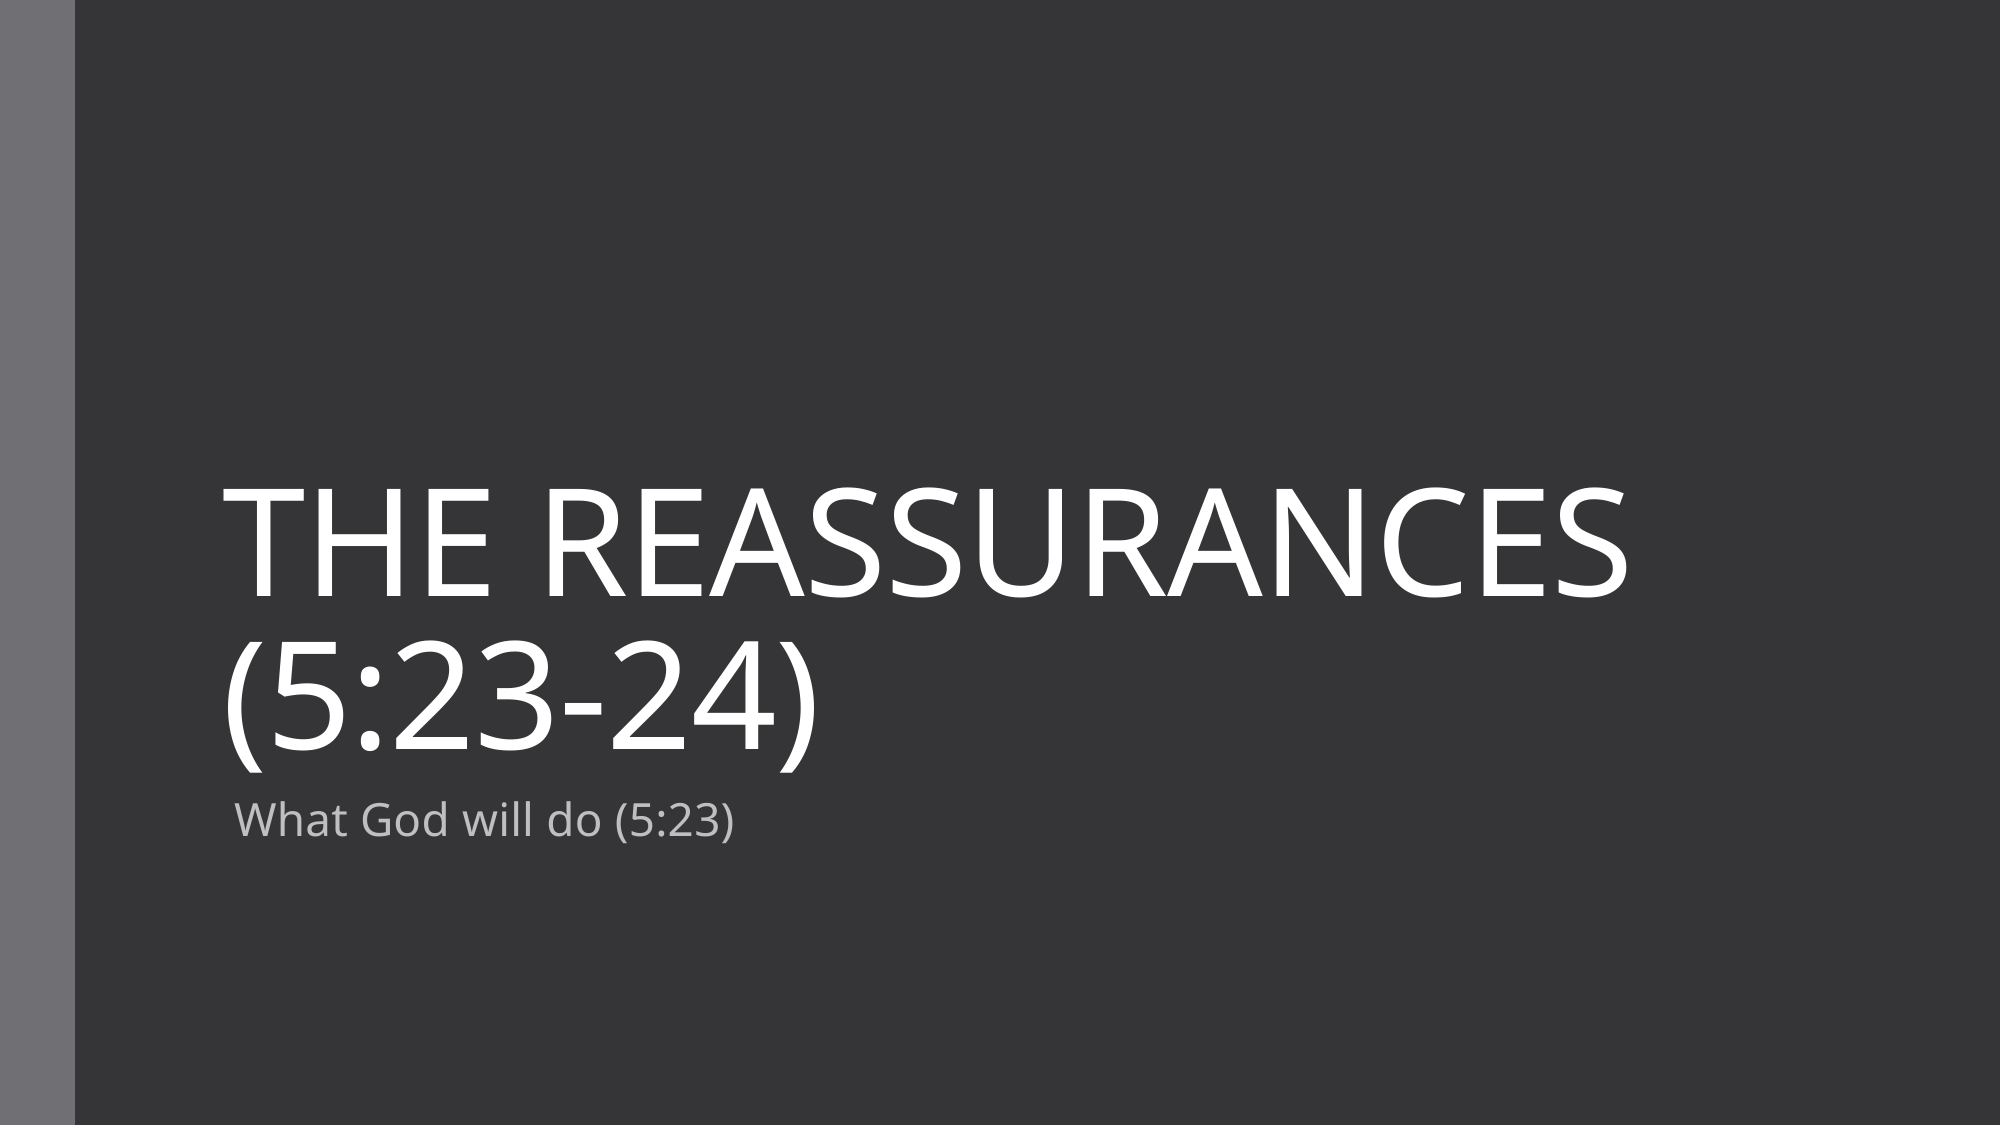

# THE REASSURANCES (5:23-24)
 What God will do (5:23)